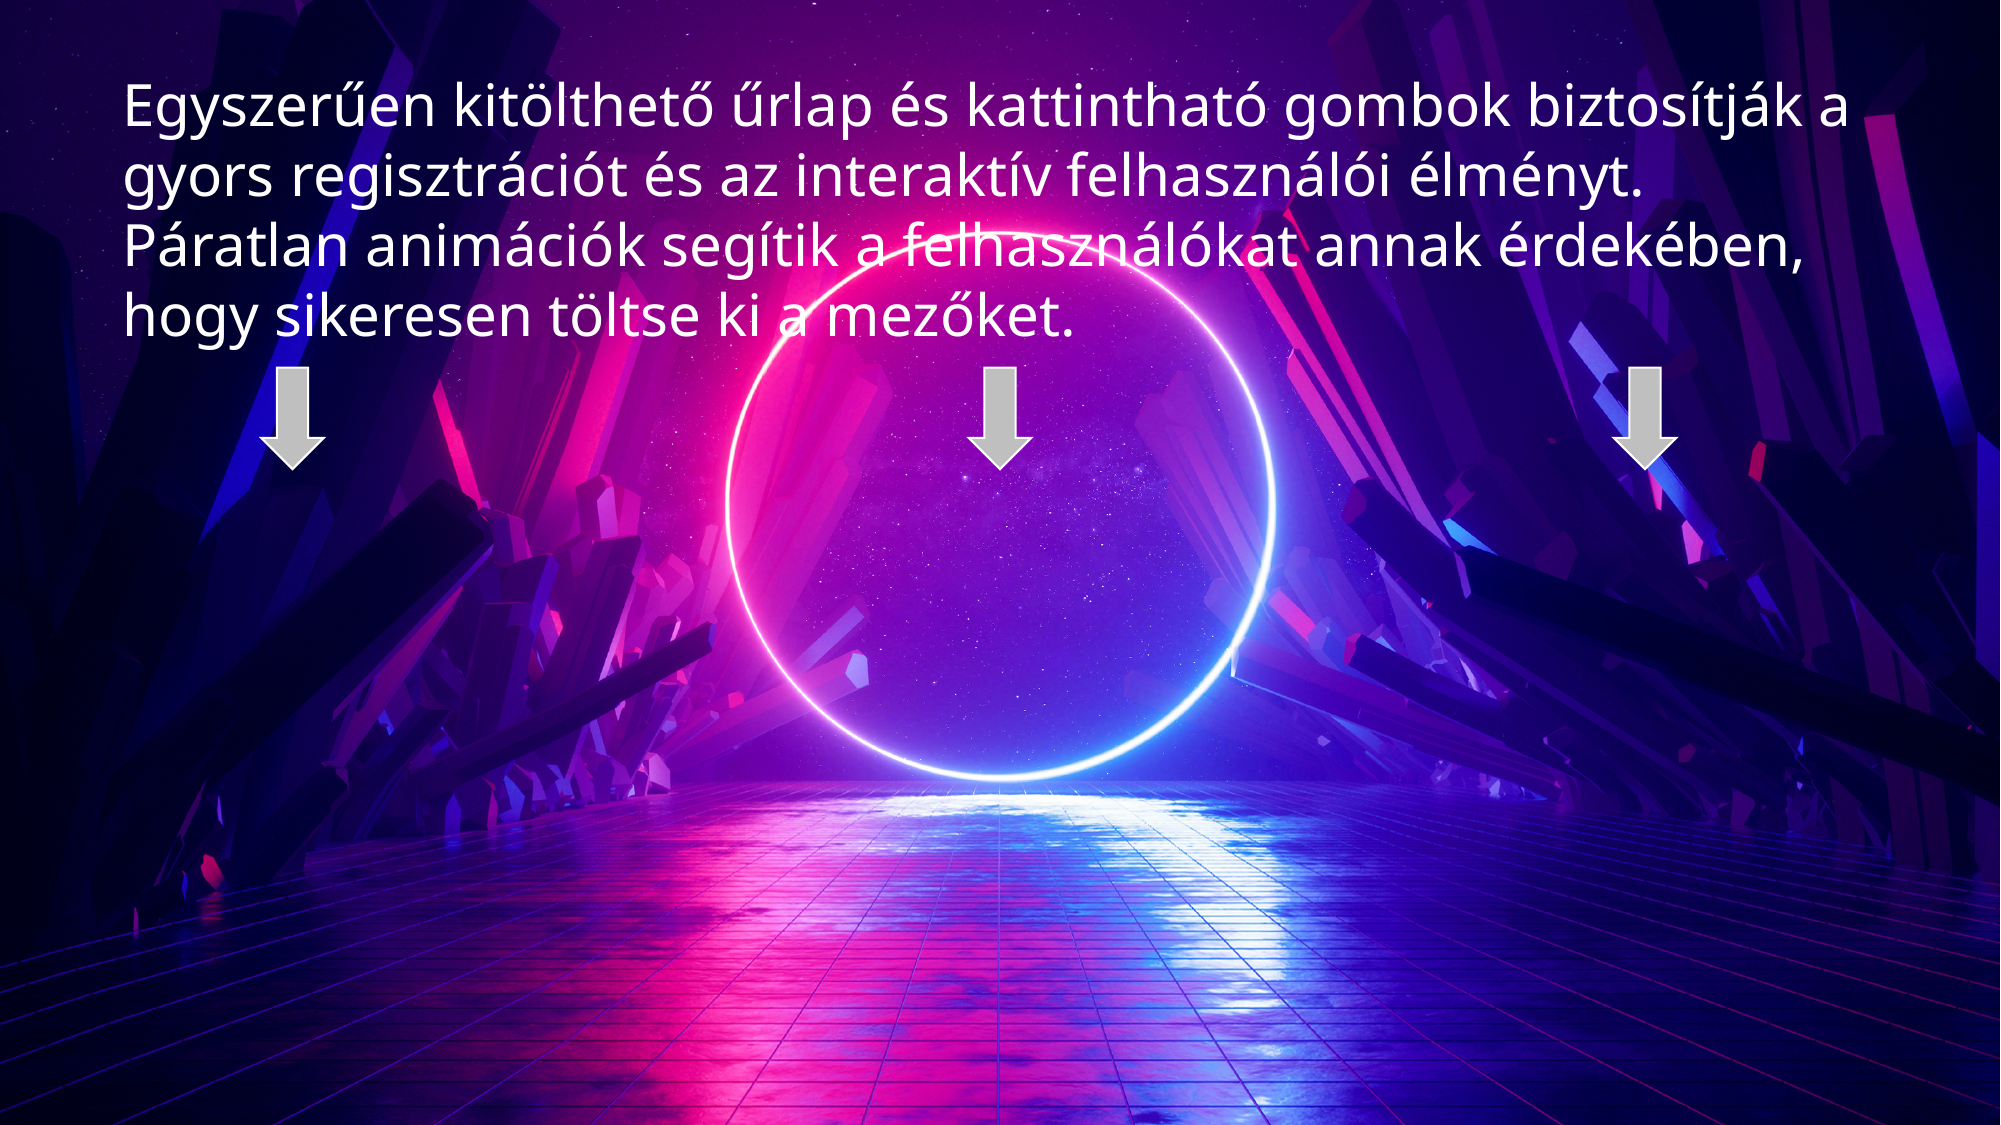

#
Egyszerűen kitölthető űrlap és kattintható gombok biztosítják a gyors regisztrációt és az interaktív felhasználói élményt. Páratlan animációk segítik a felhasználókat annak érdekében, hogy sikeresen töltse ki a mezőket.